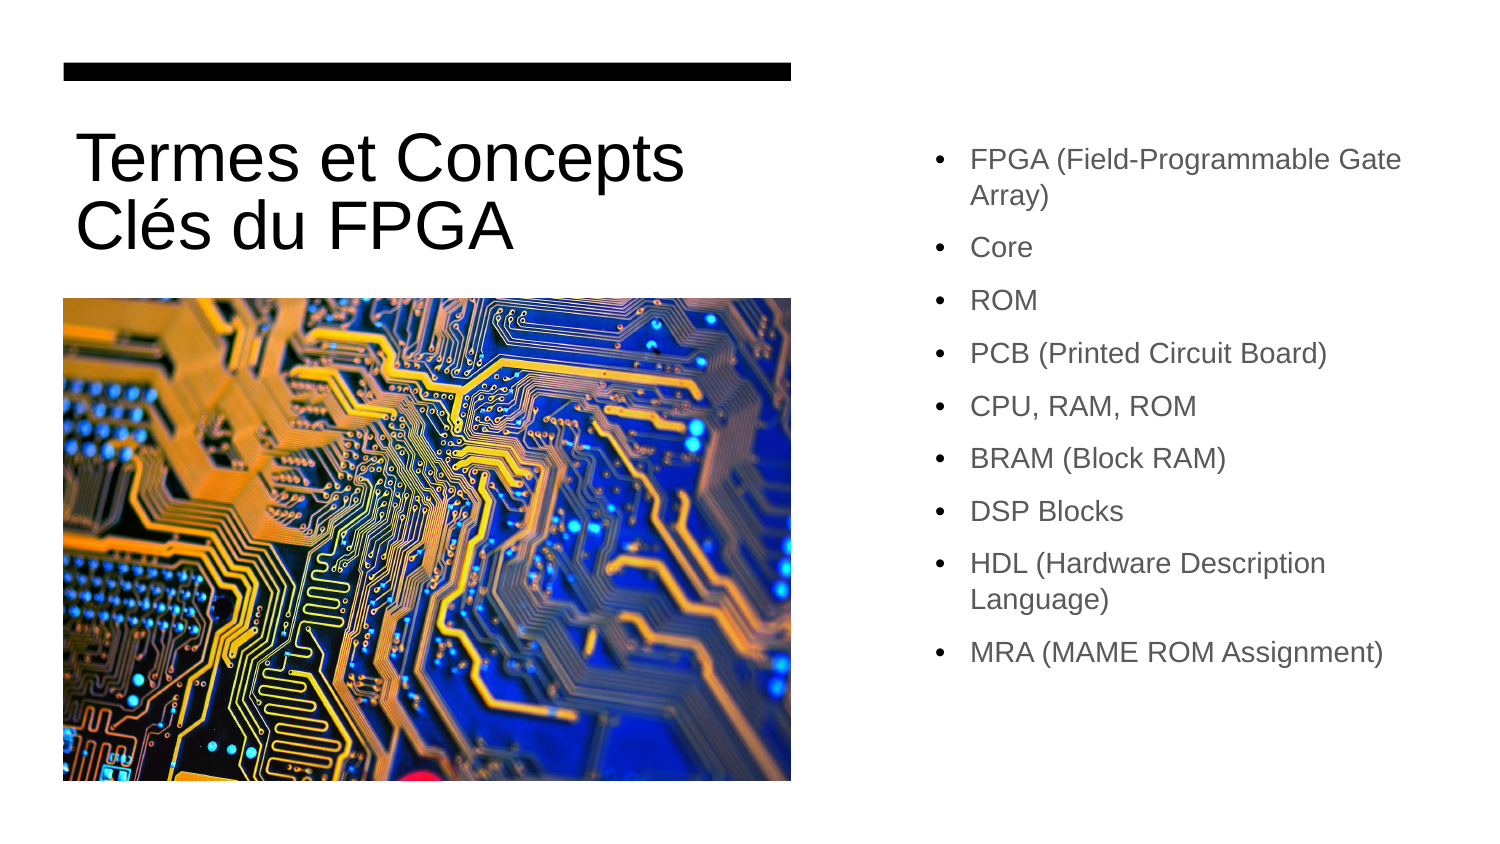

# Termes et Concepts Clés du FPGA
FPGA (Field-Programmable Gate Array)
Core
ROM
PCB (Printed Circuit Board)
CPU, RAM, ROM
BRAM (Block RAM)
DSP Blocks
HDL (Hardware Description Language)
MRA (MAME ROM Assignment)